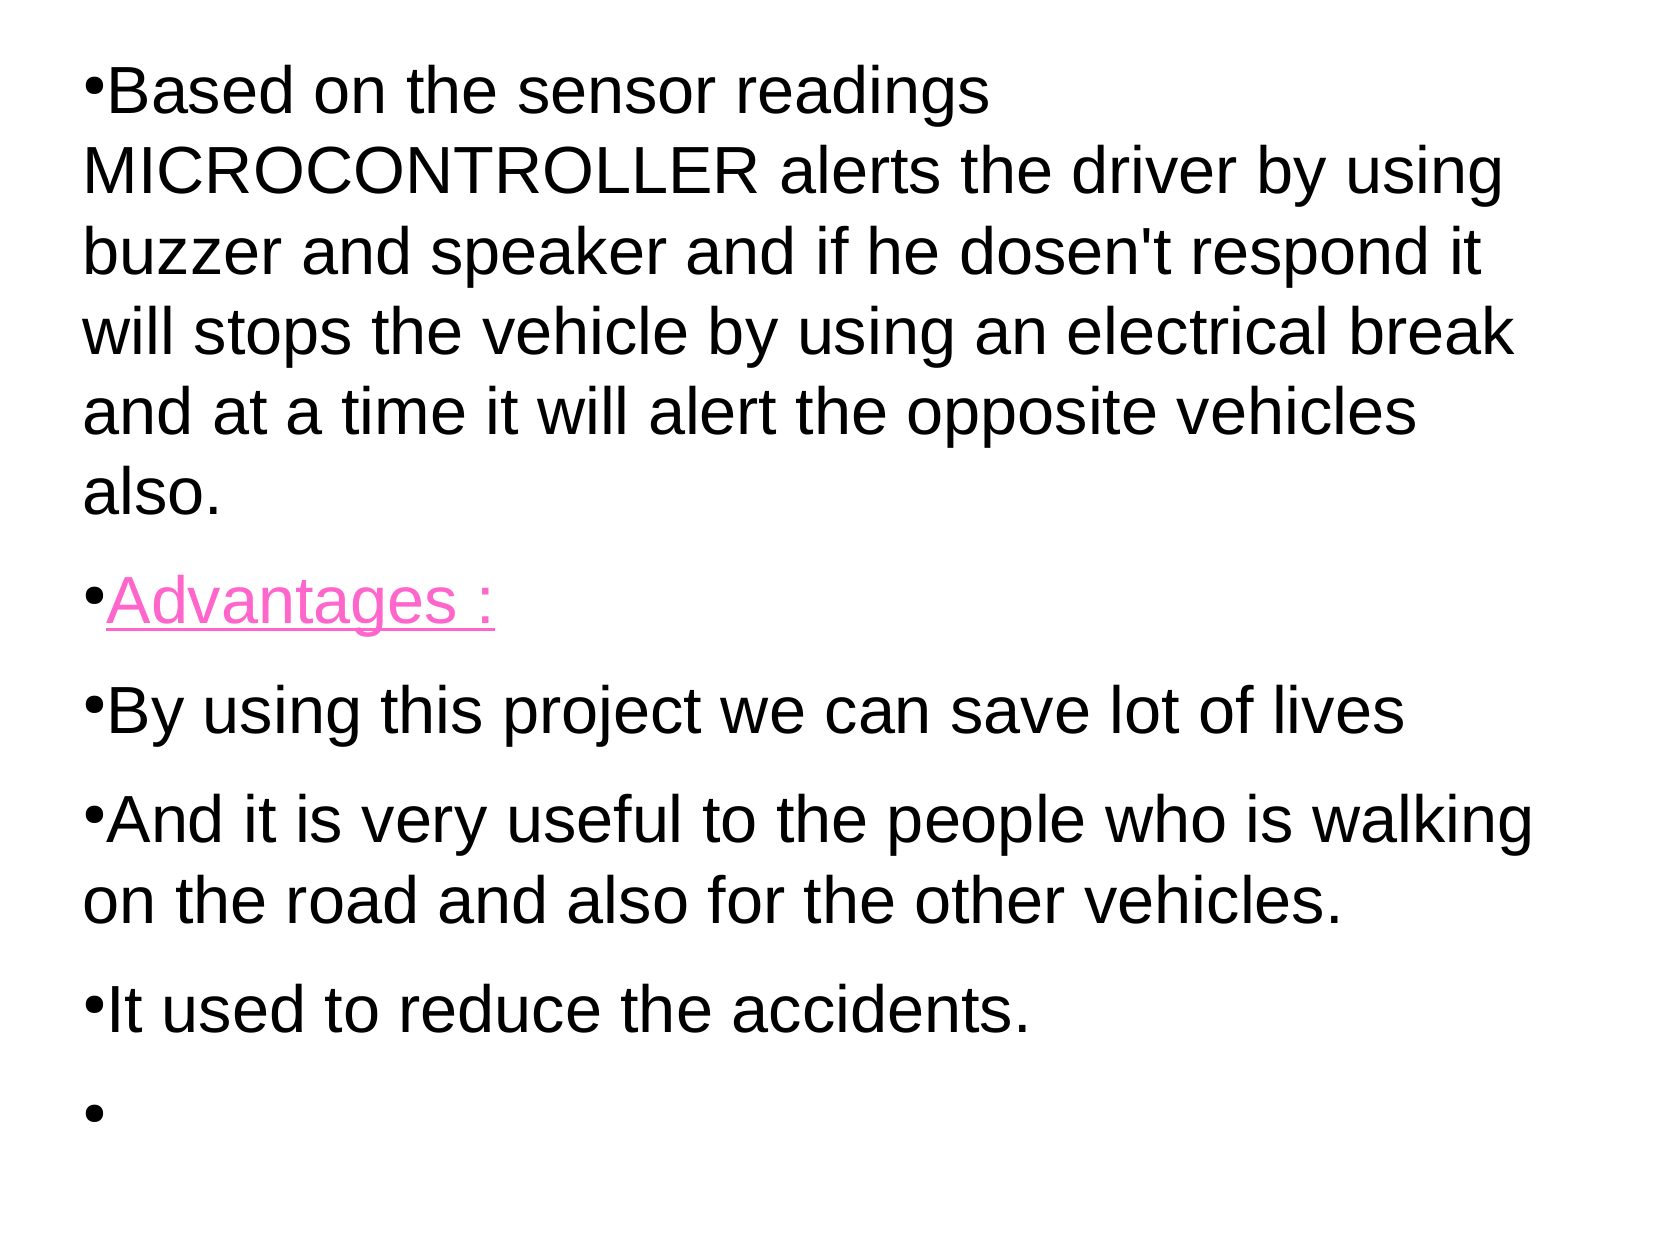

# Based on the sensor readings MICROCONTROLLER alerts the driver by using buzzer and speaker and if he dosen't respond it will stops the vehicle by using an electrical break and at a time it will alert the opposite vehicles also.
Advantages :
By using this project we can save lot of lives
And it is very useful to the people who is walking on the road and also for the other vehicles.
It used to reduce the accidents.